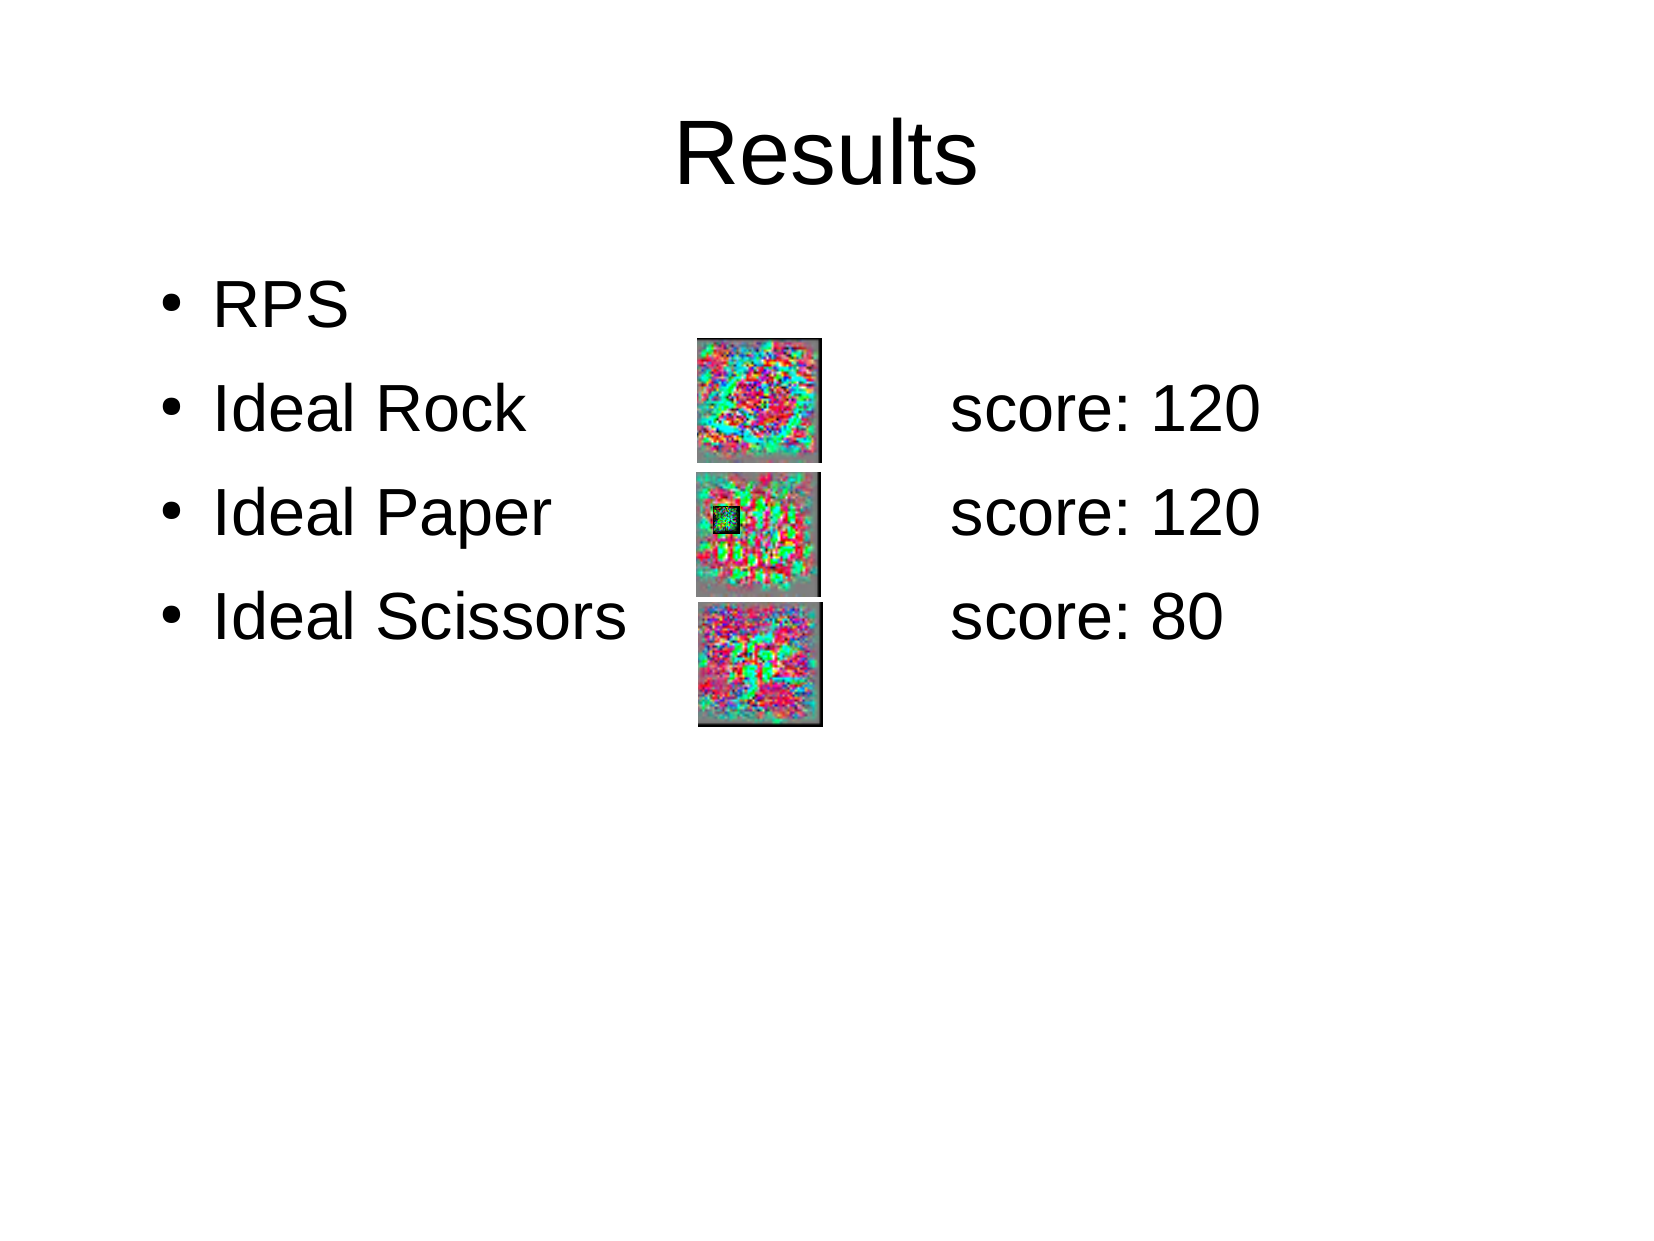

# Results
RPS
Ideal Rock						score: 120
Ideal Paper						score: 120
Ideal Scissors 					score: 80